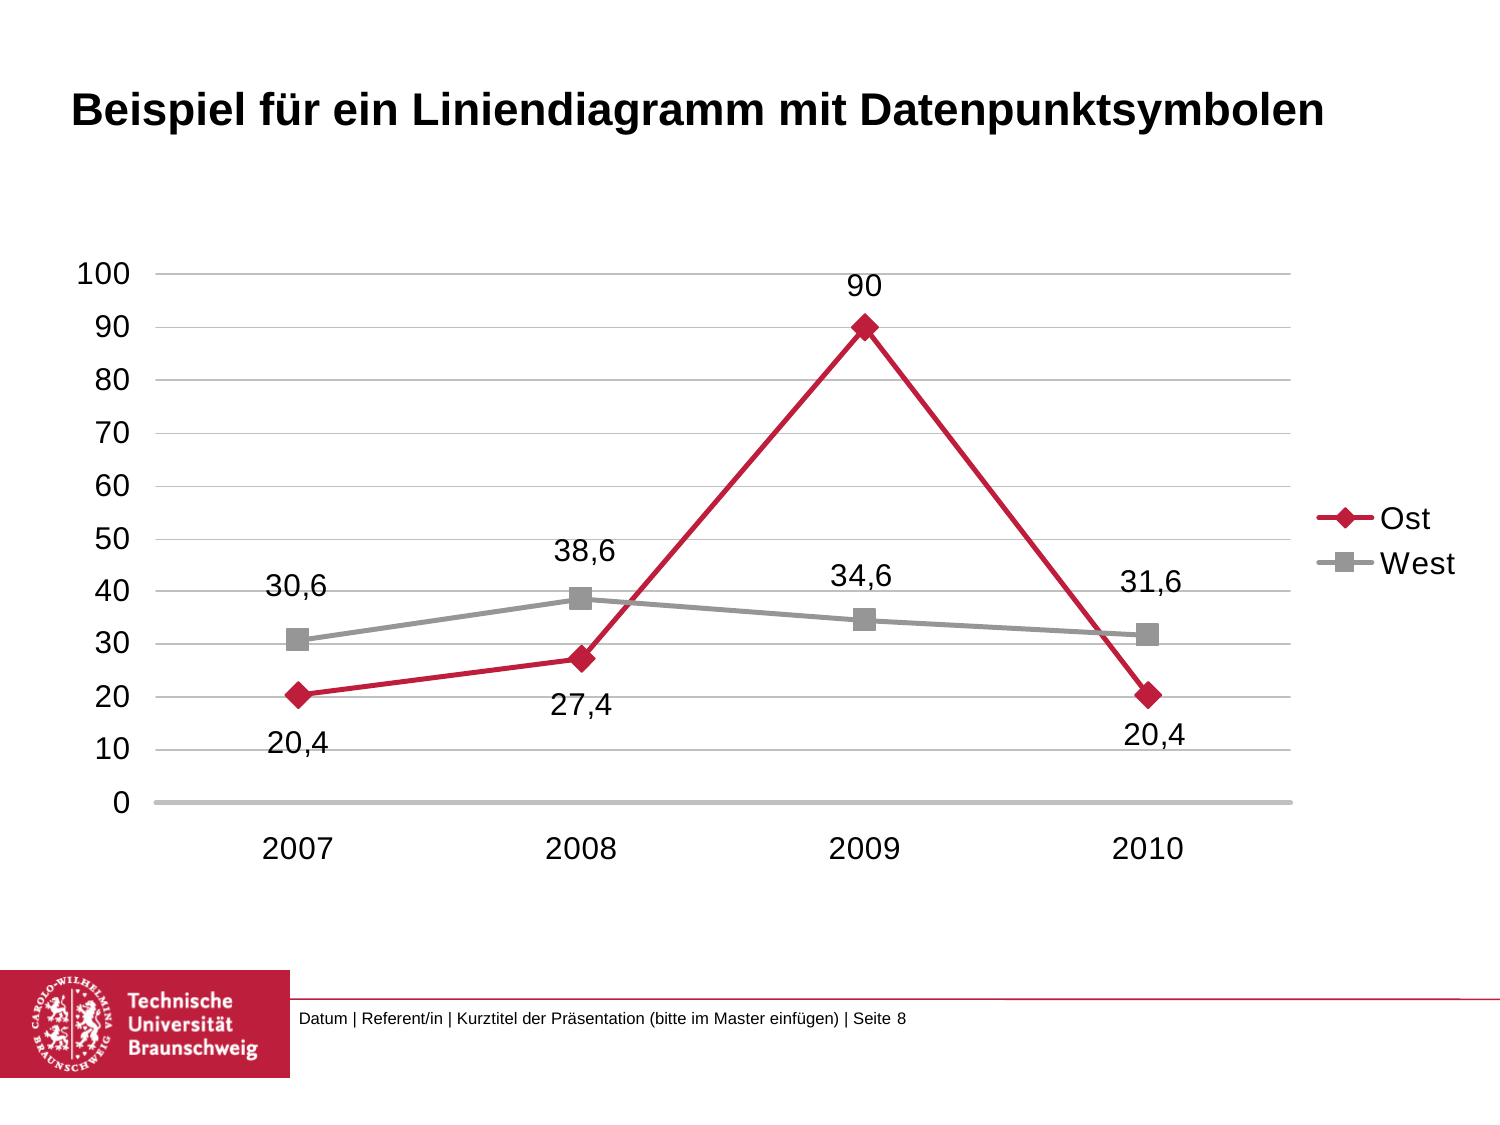

# Beispiel für ein Liniendiagramm mit Datenpunktsymbolen